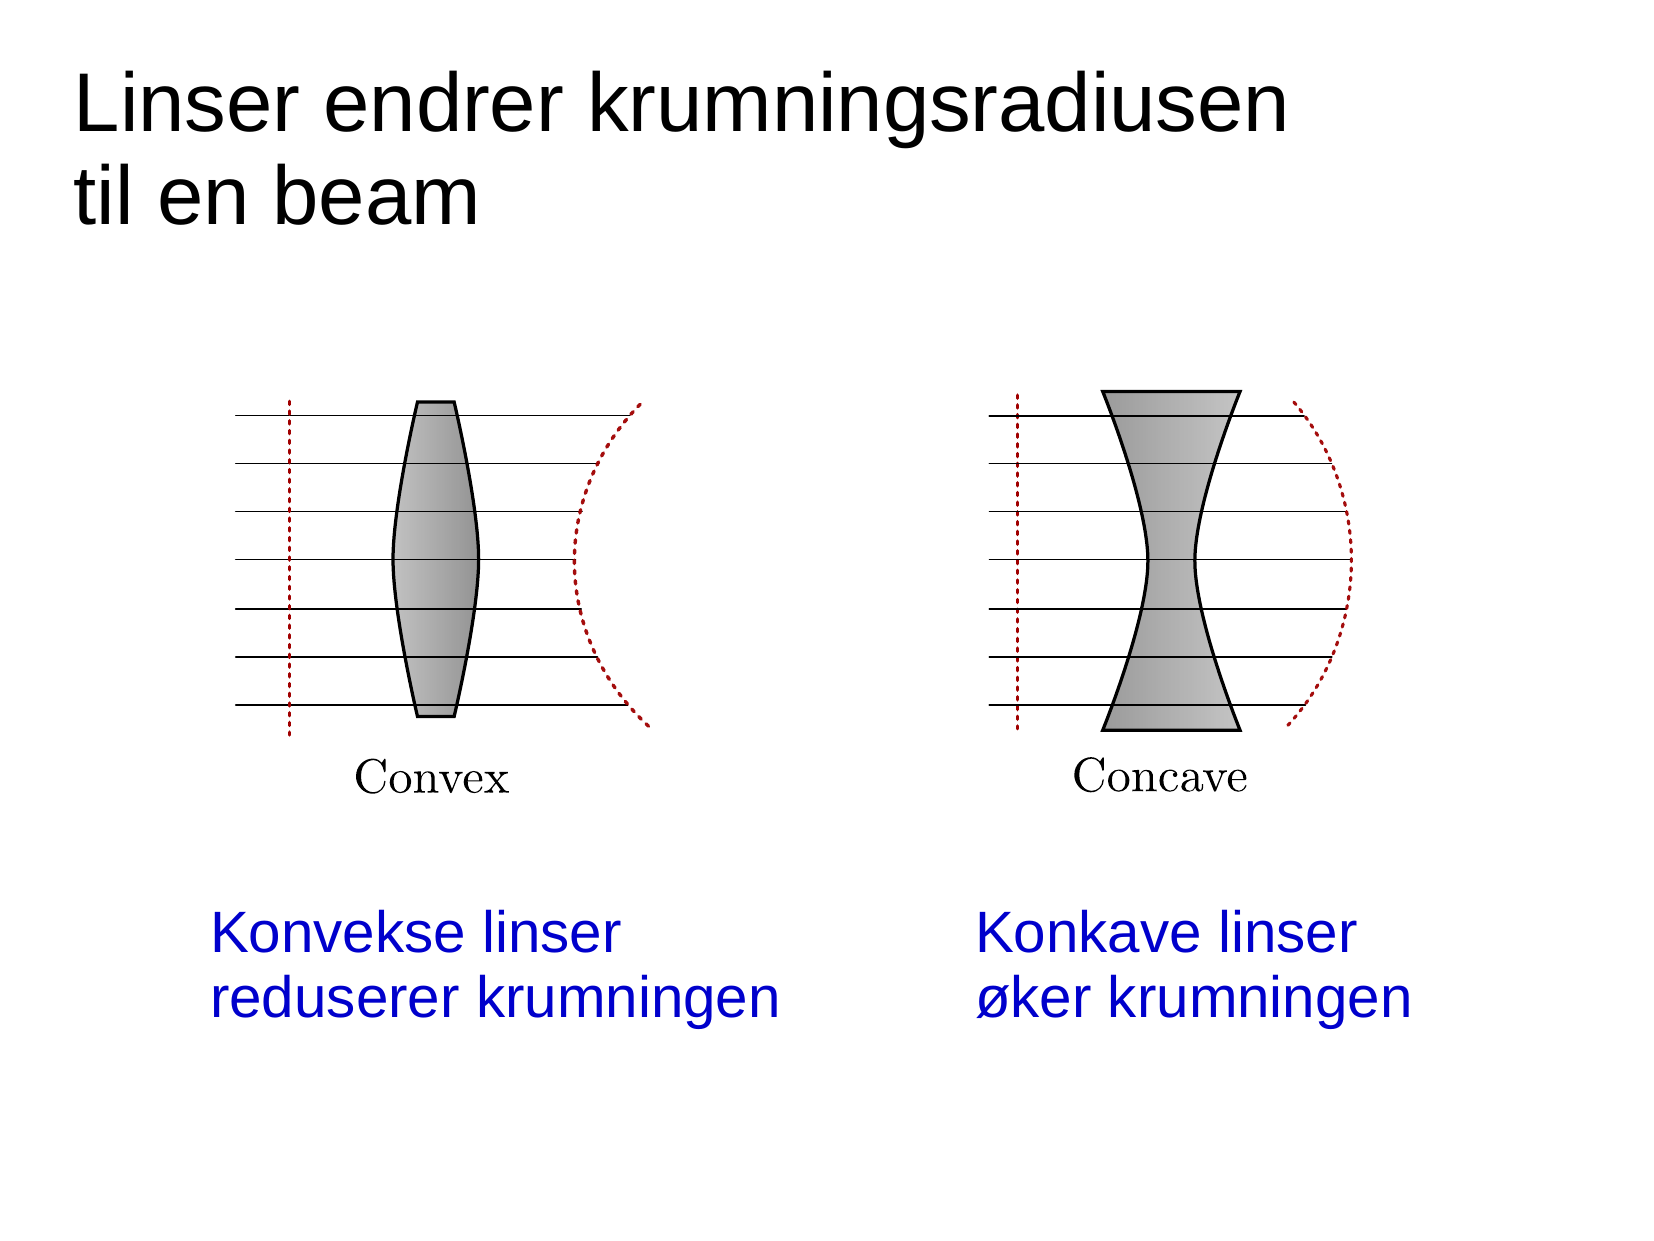

Linser endrer krumningsradiusen til en beam
Konvekse linser reduserer krumningen
Konkave linser
øker krumningen